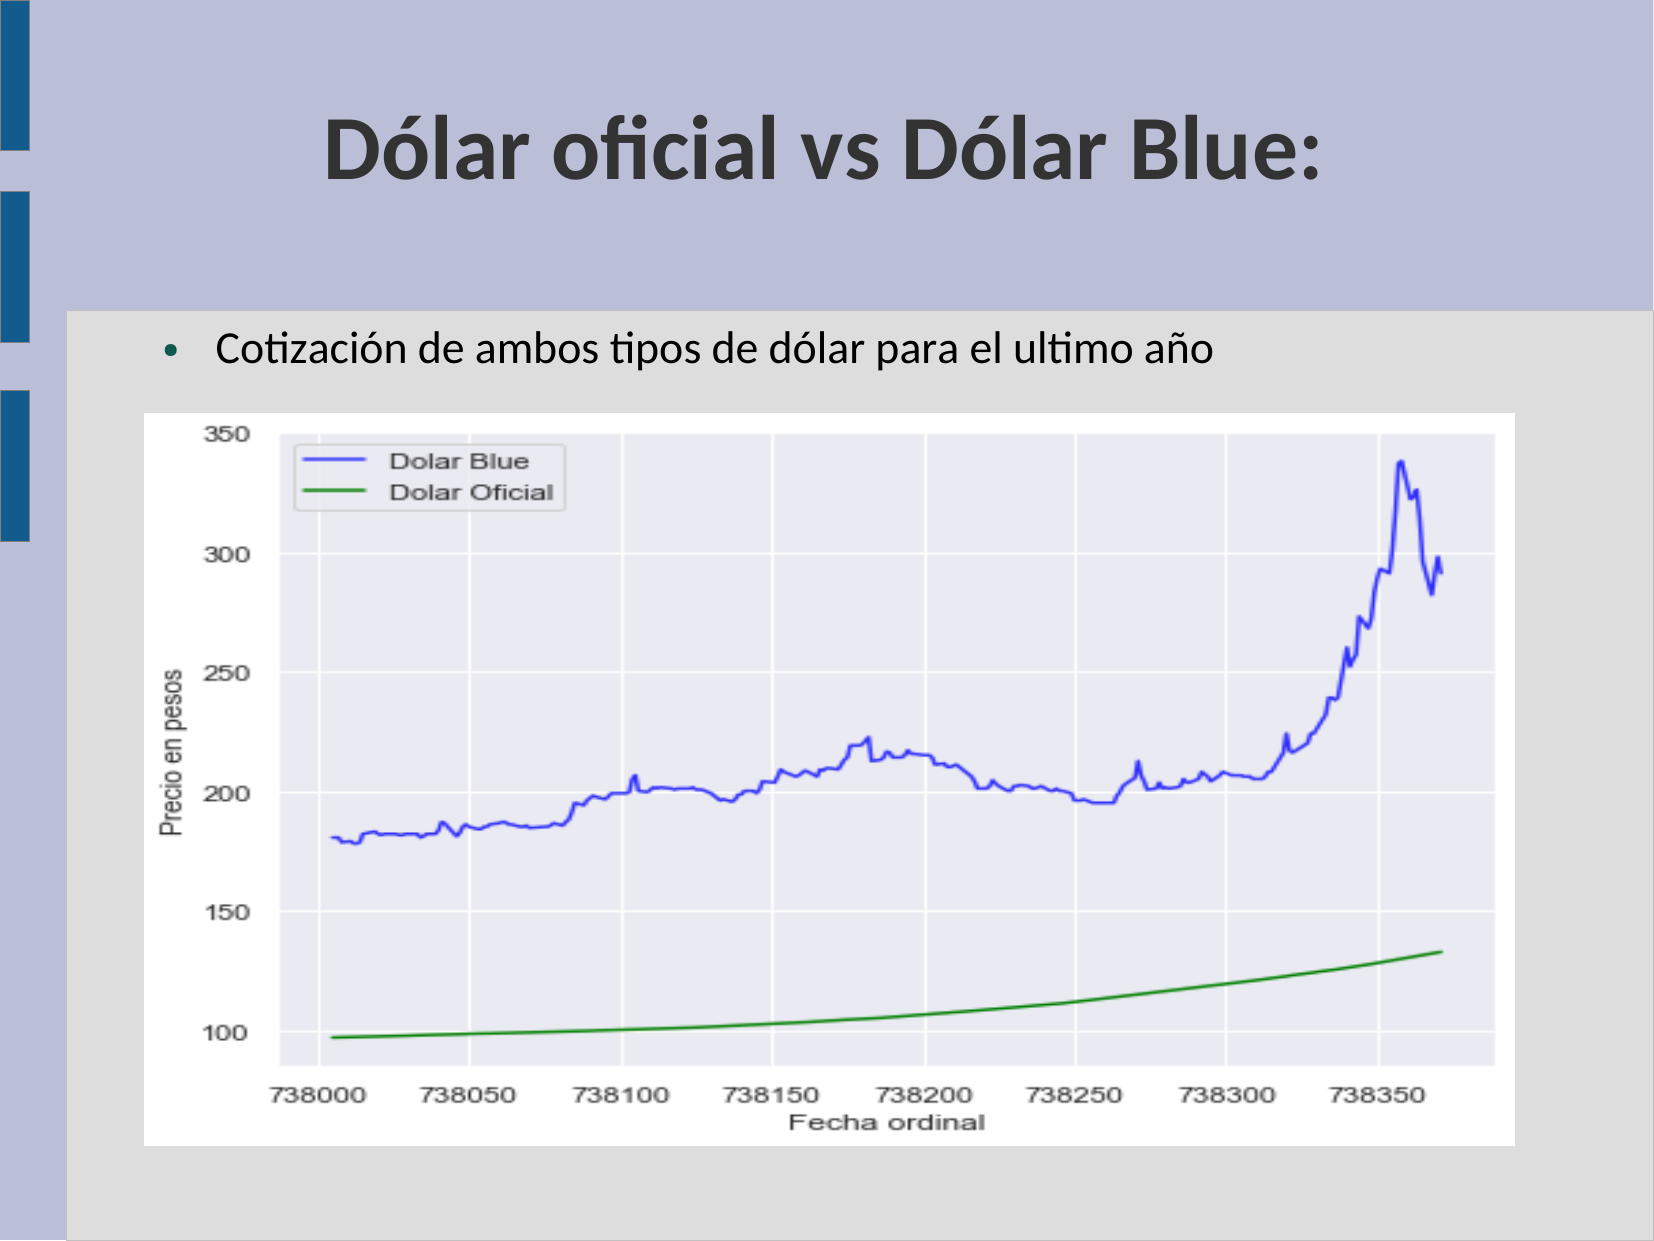

# Dólar oficial vs Dólar Blue:
Cotización de ambos tipos de dólar para el ultimo año